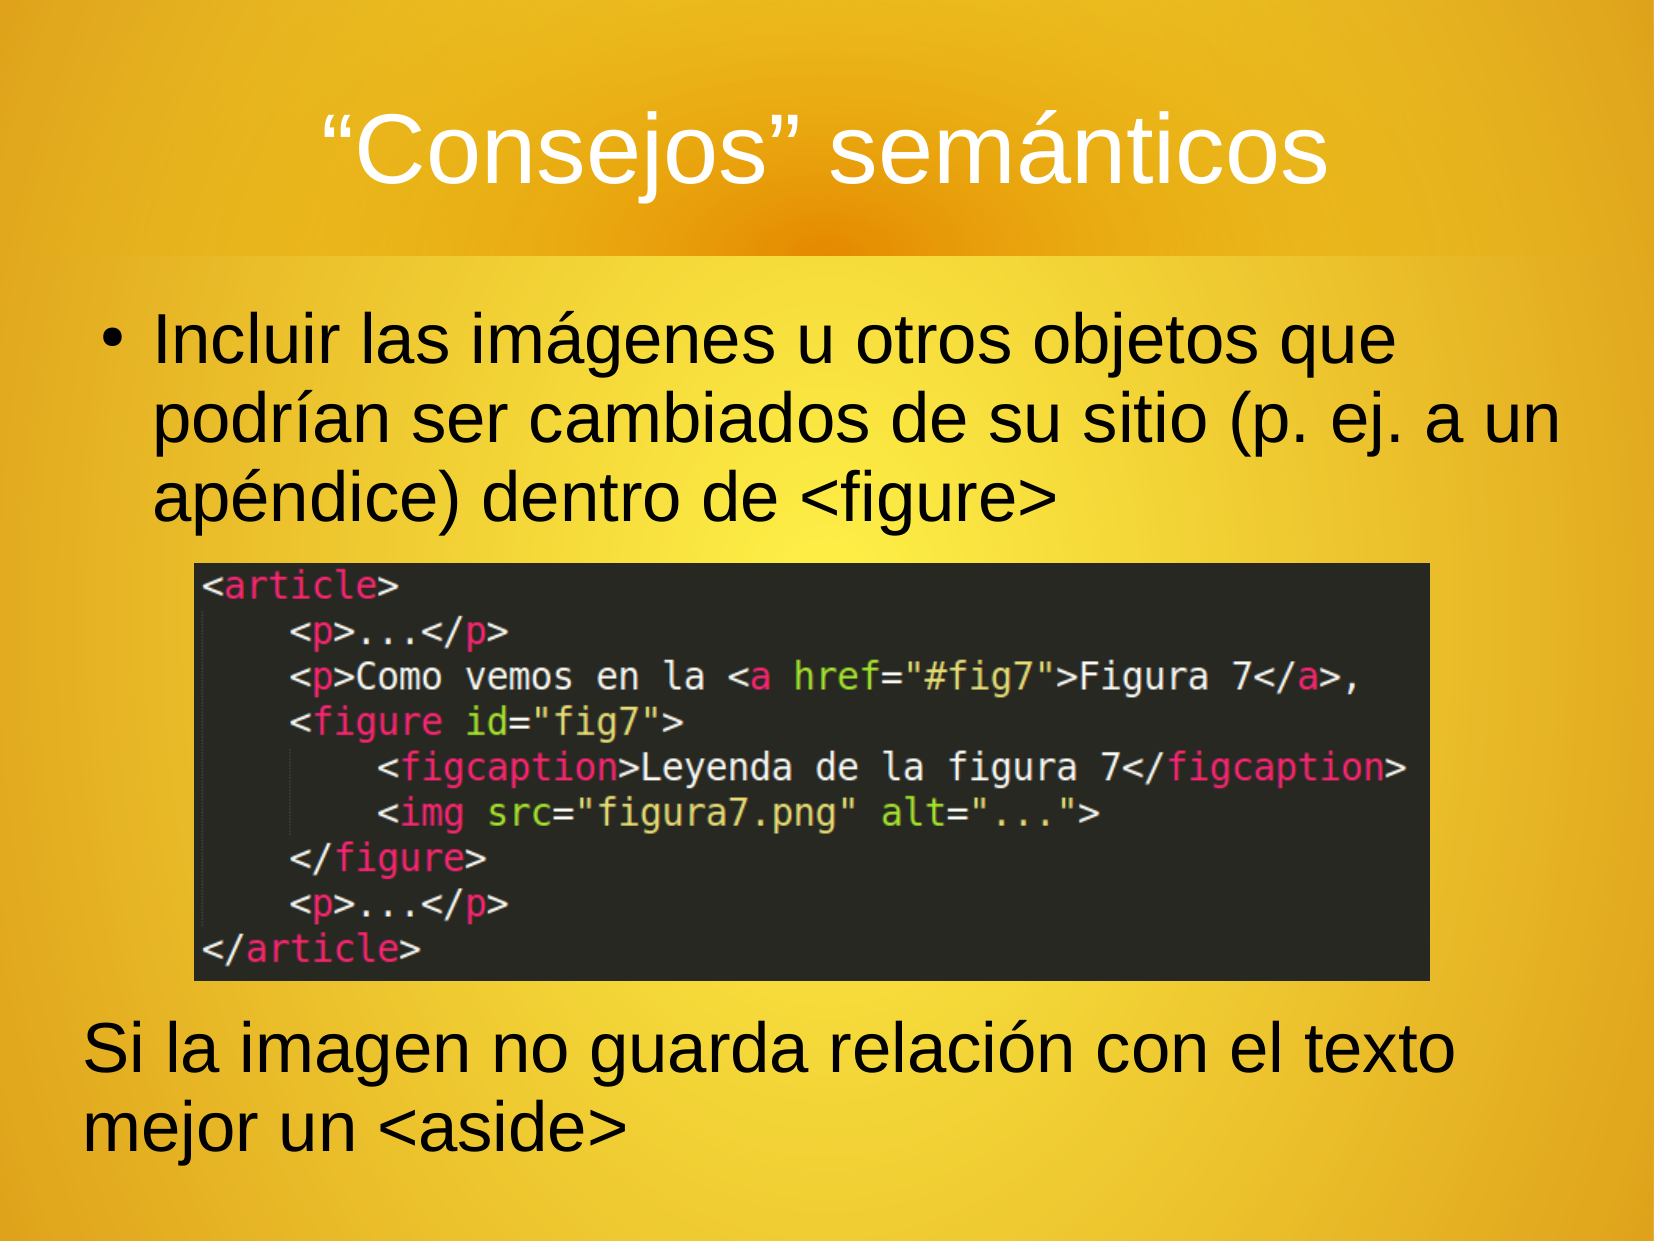

# “Consejos” semánticos
Incluir las imágenes u otros objetos que podrían ser cambiados de su sitio (p. ej. a un apéndice) dentro de <figure>
Si la imagen no guarda relación con el texto mejor un <aside>